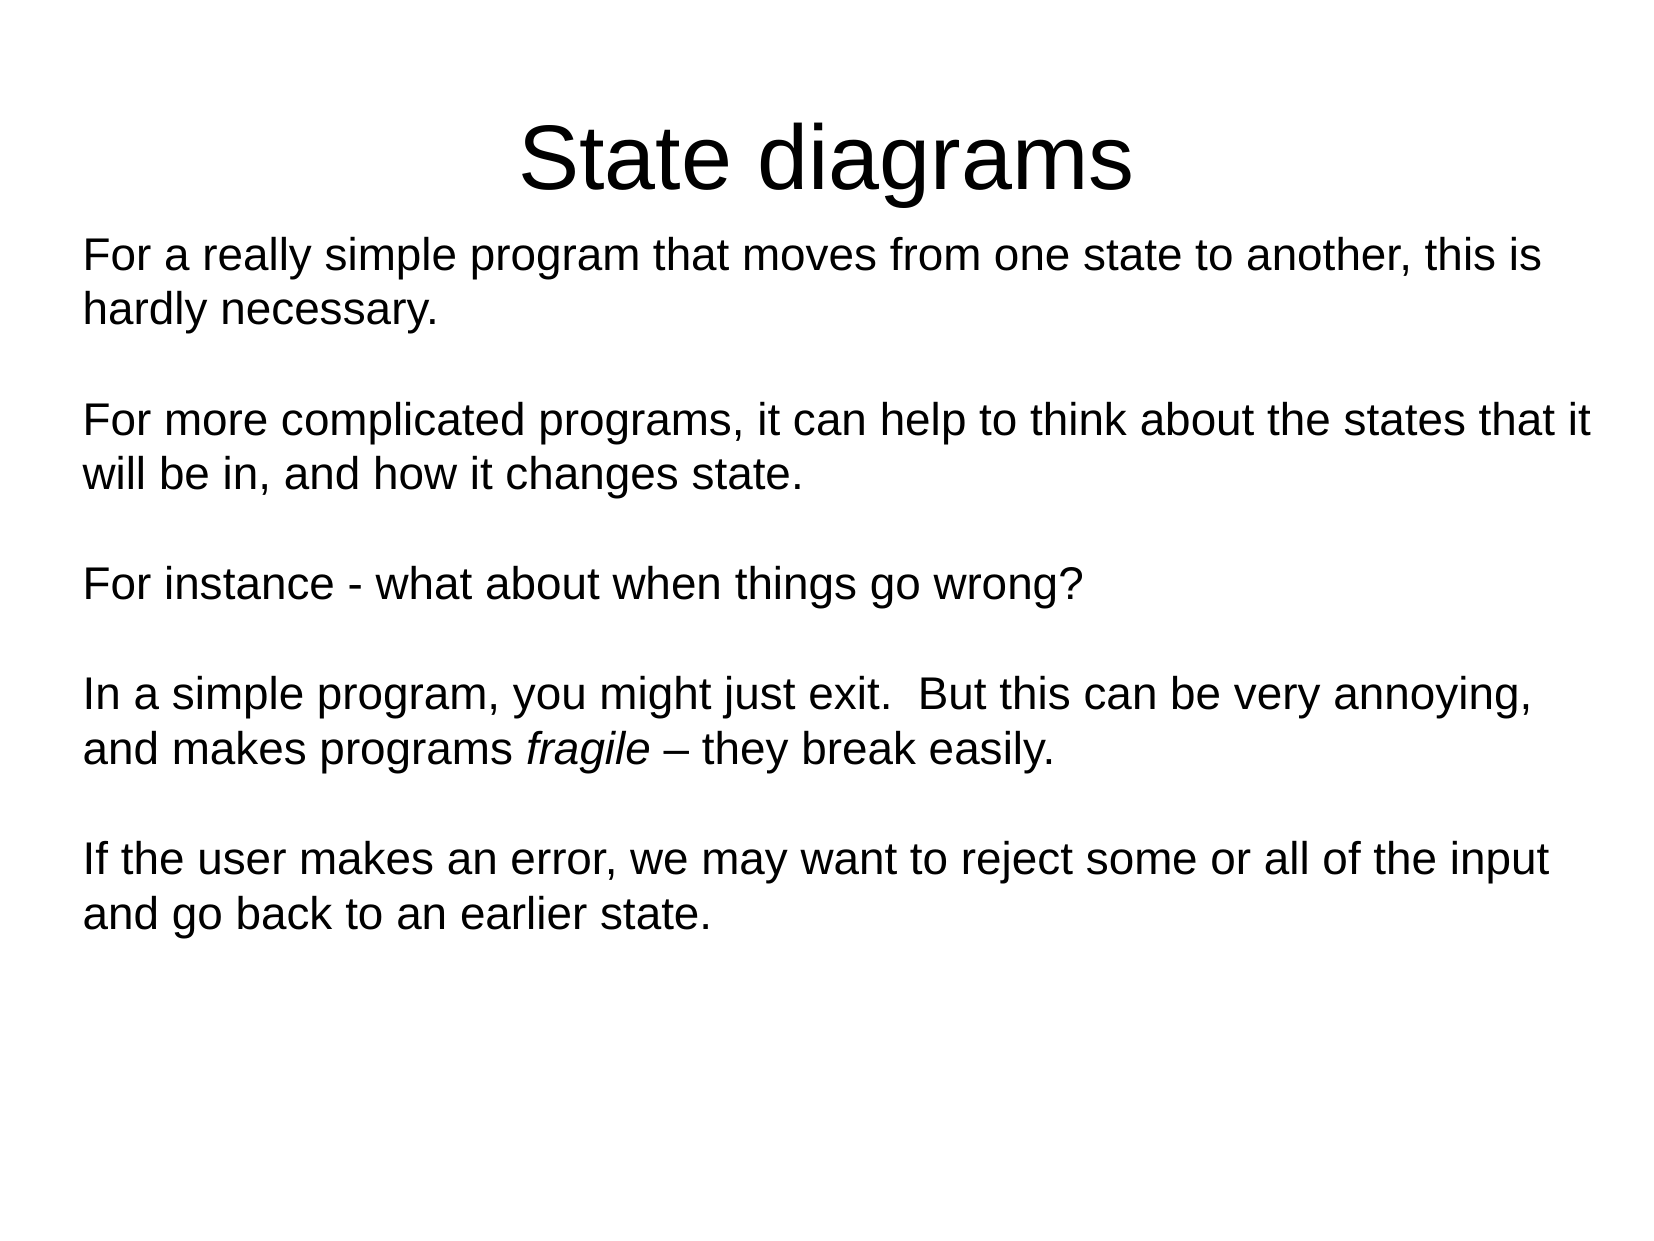

# State diagrams
For a really simple program that moves from one state to another, this is hardly necessary.
For more complicated programs, it can help to think about the states that it will be in, and how it changes state.
For instance - what about when things go wrong?
In a simple program, you might just exit. But this can be very annoying, and makes programs fragile – they break easily.
If the user makes an error, we may want to reject some or all of the input and go back to an earlier state.